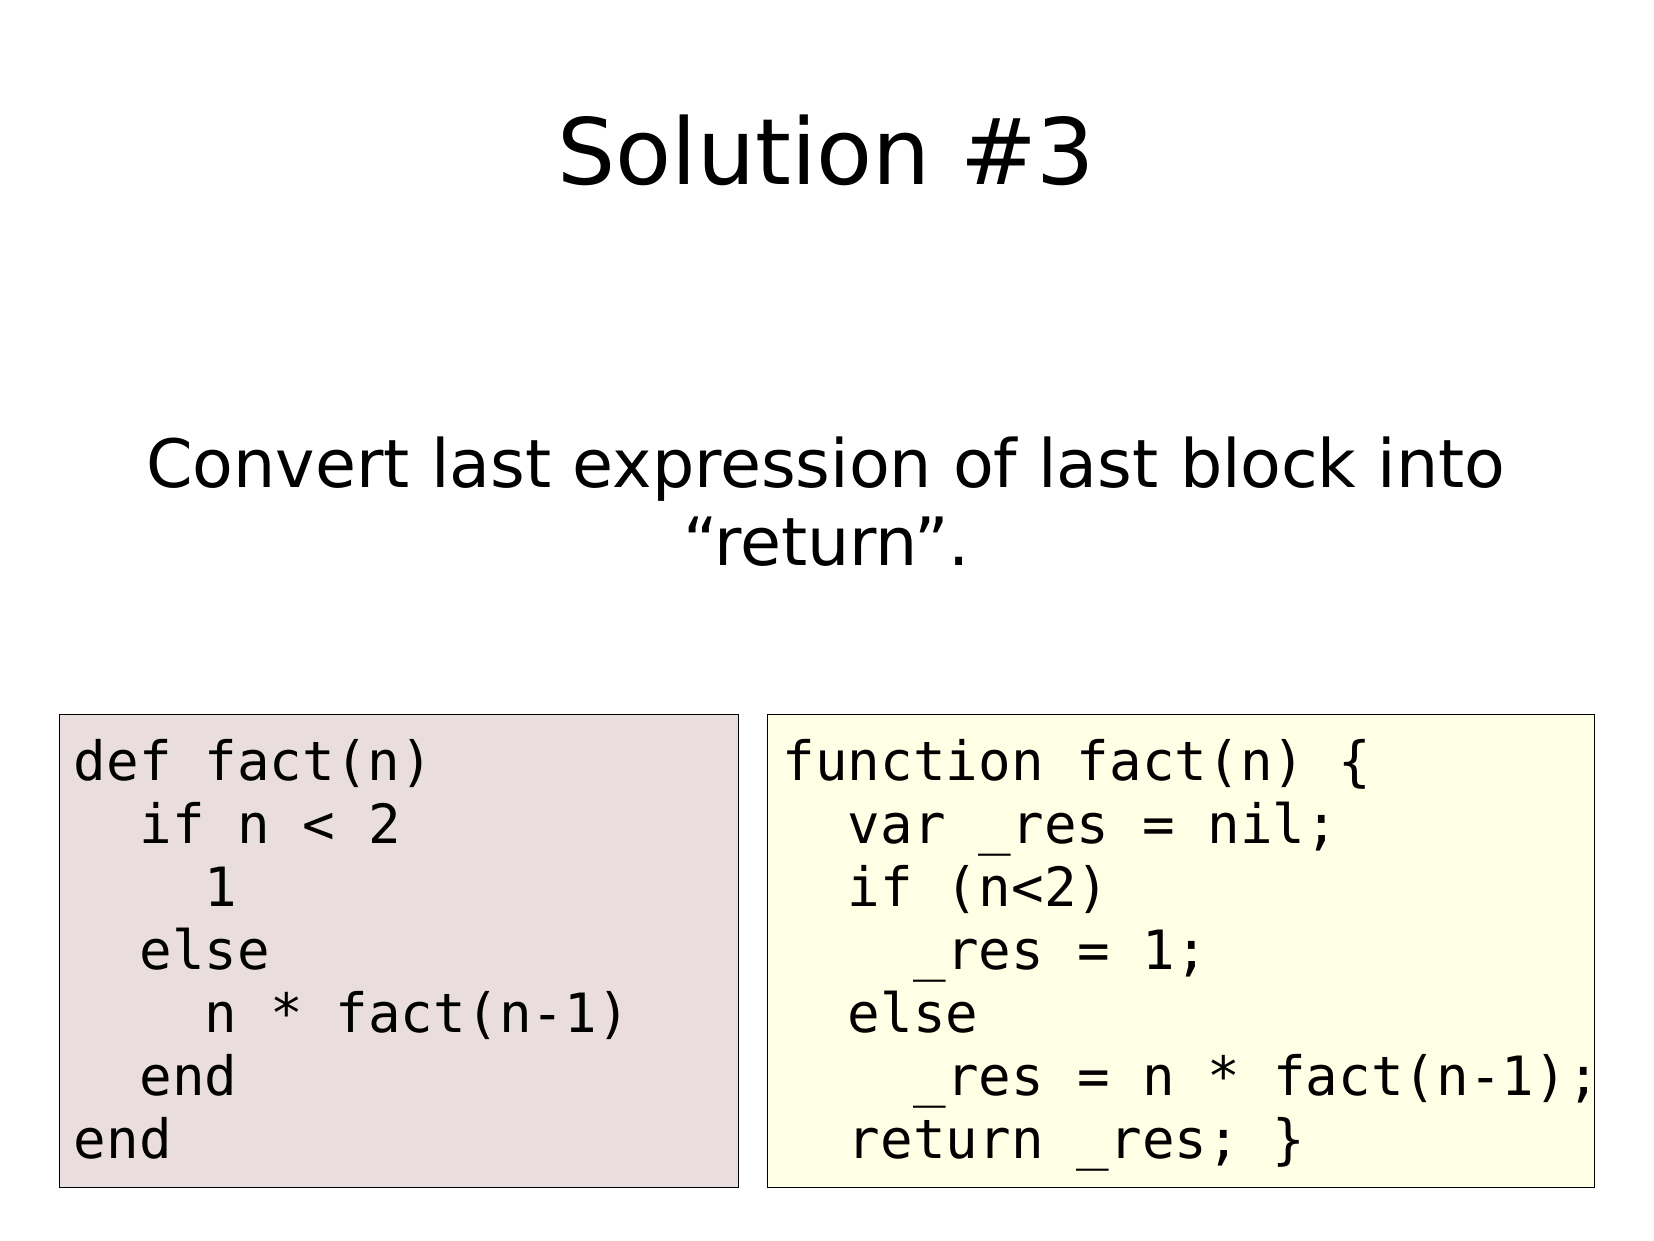

# Solution #3
Convert last expression of last block into “return”.
def fact(n)
 if n < 2
 1
 else
 n * fact(n-1)
 end
end
function fact(n) {
 var _res = nil;
 if (n<2)
 _res = 1;
 else
 _res = n * fact(n-1);
 return _res; }